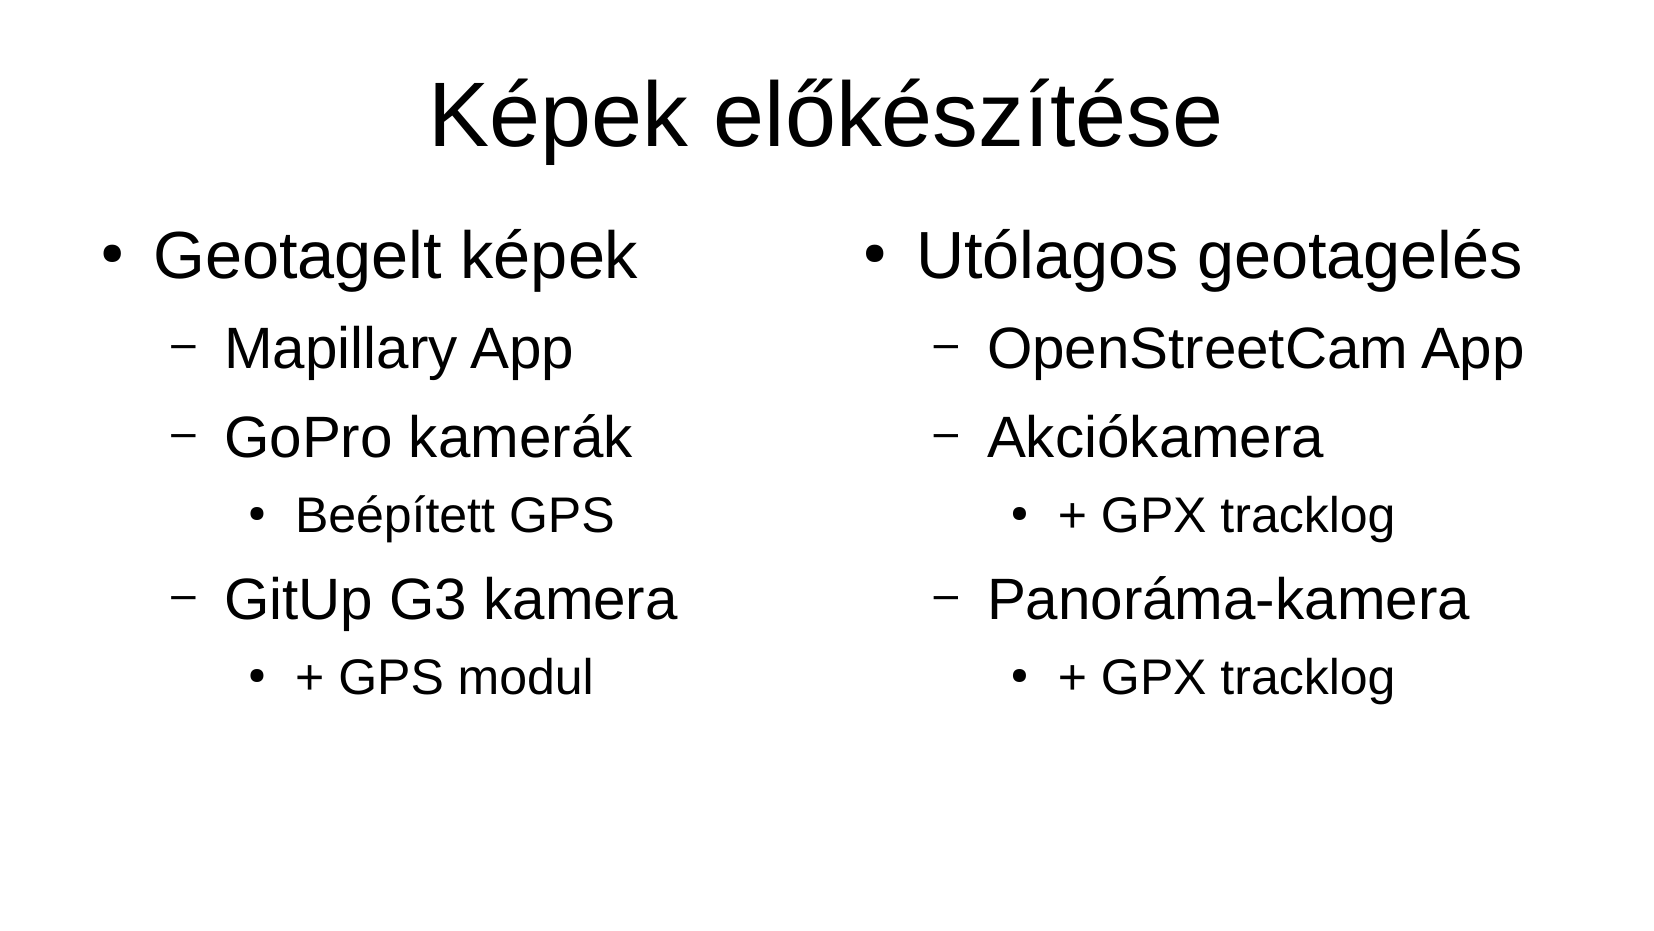

# Képek előkészítése
Geotagelt képek
Mapillary App
GoPro kamerák
Beépített GPS
GitUp G3 kamera
+ GPS modul
Utólagos geotagelés
OpenStreetCam App
Akciókamera
+ GPX tracklog
Panoráma-kamera
+ GPX tracklog